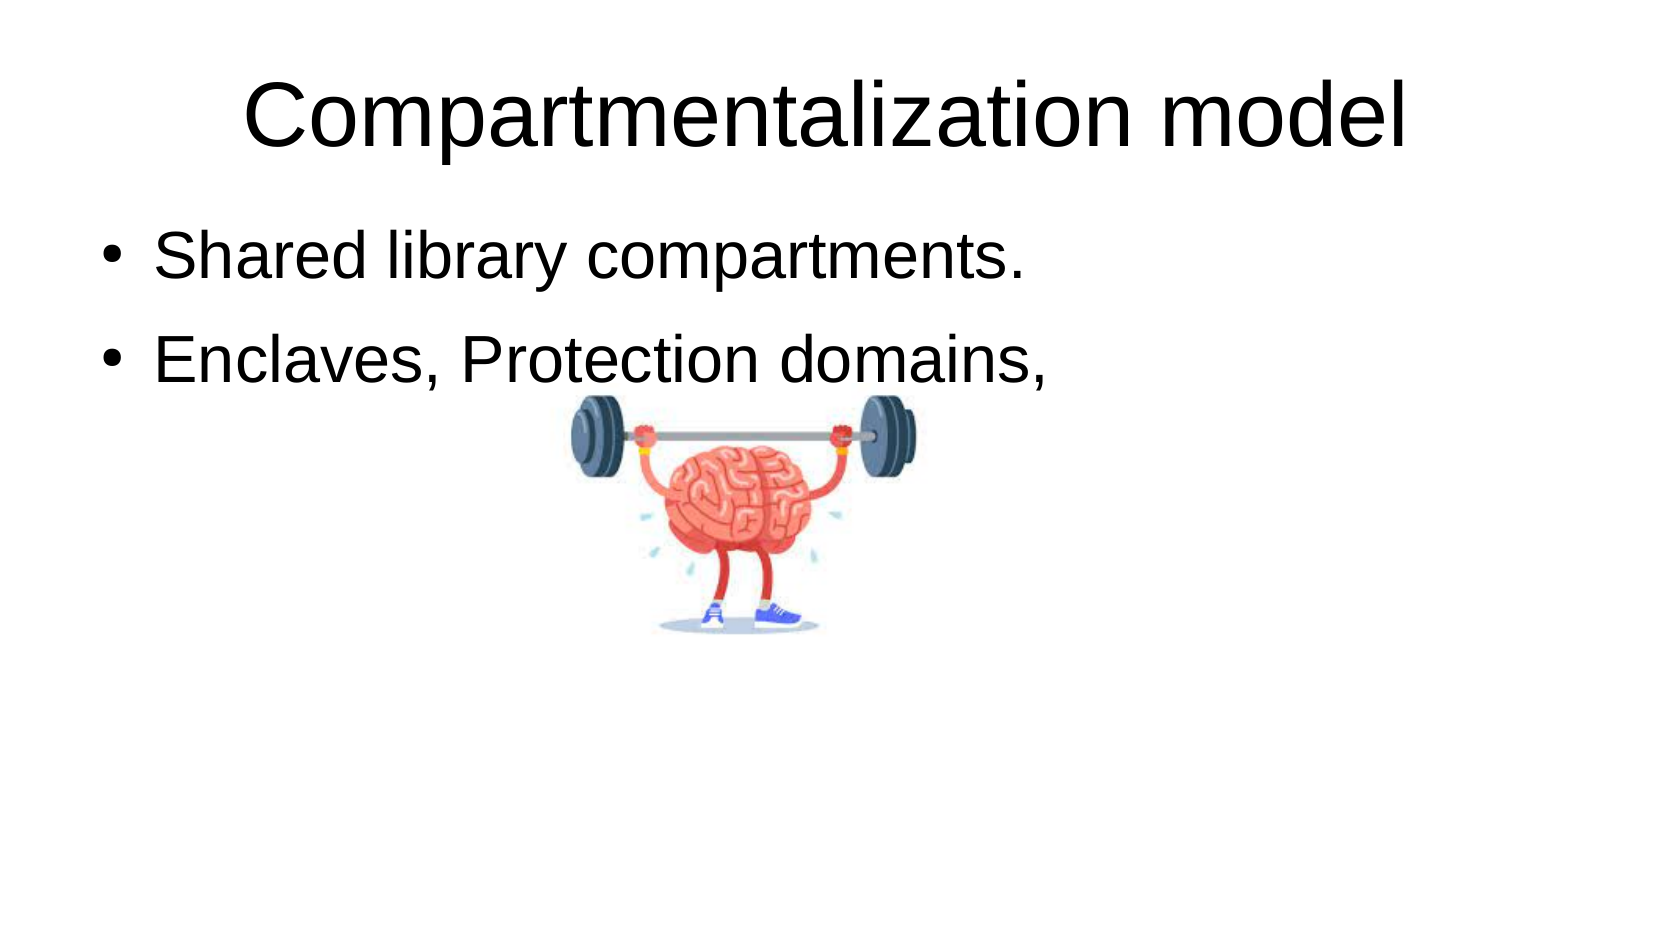

# Compartmentalization model
Shared library compartments.
Enclaves, Protection domains,